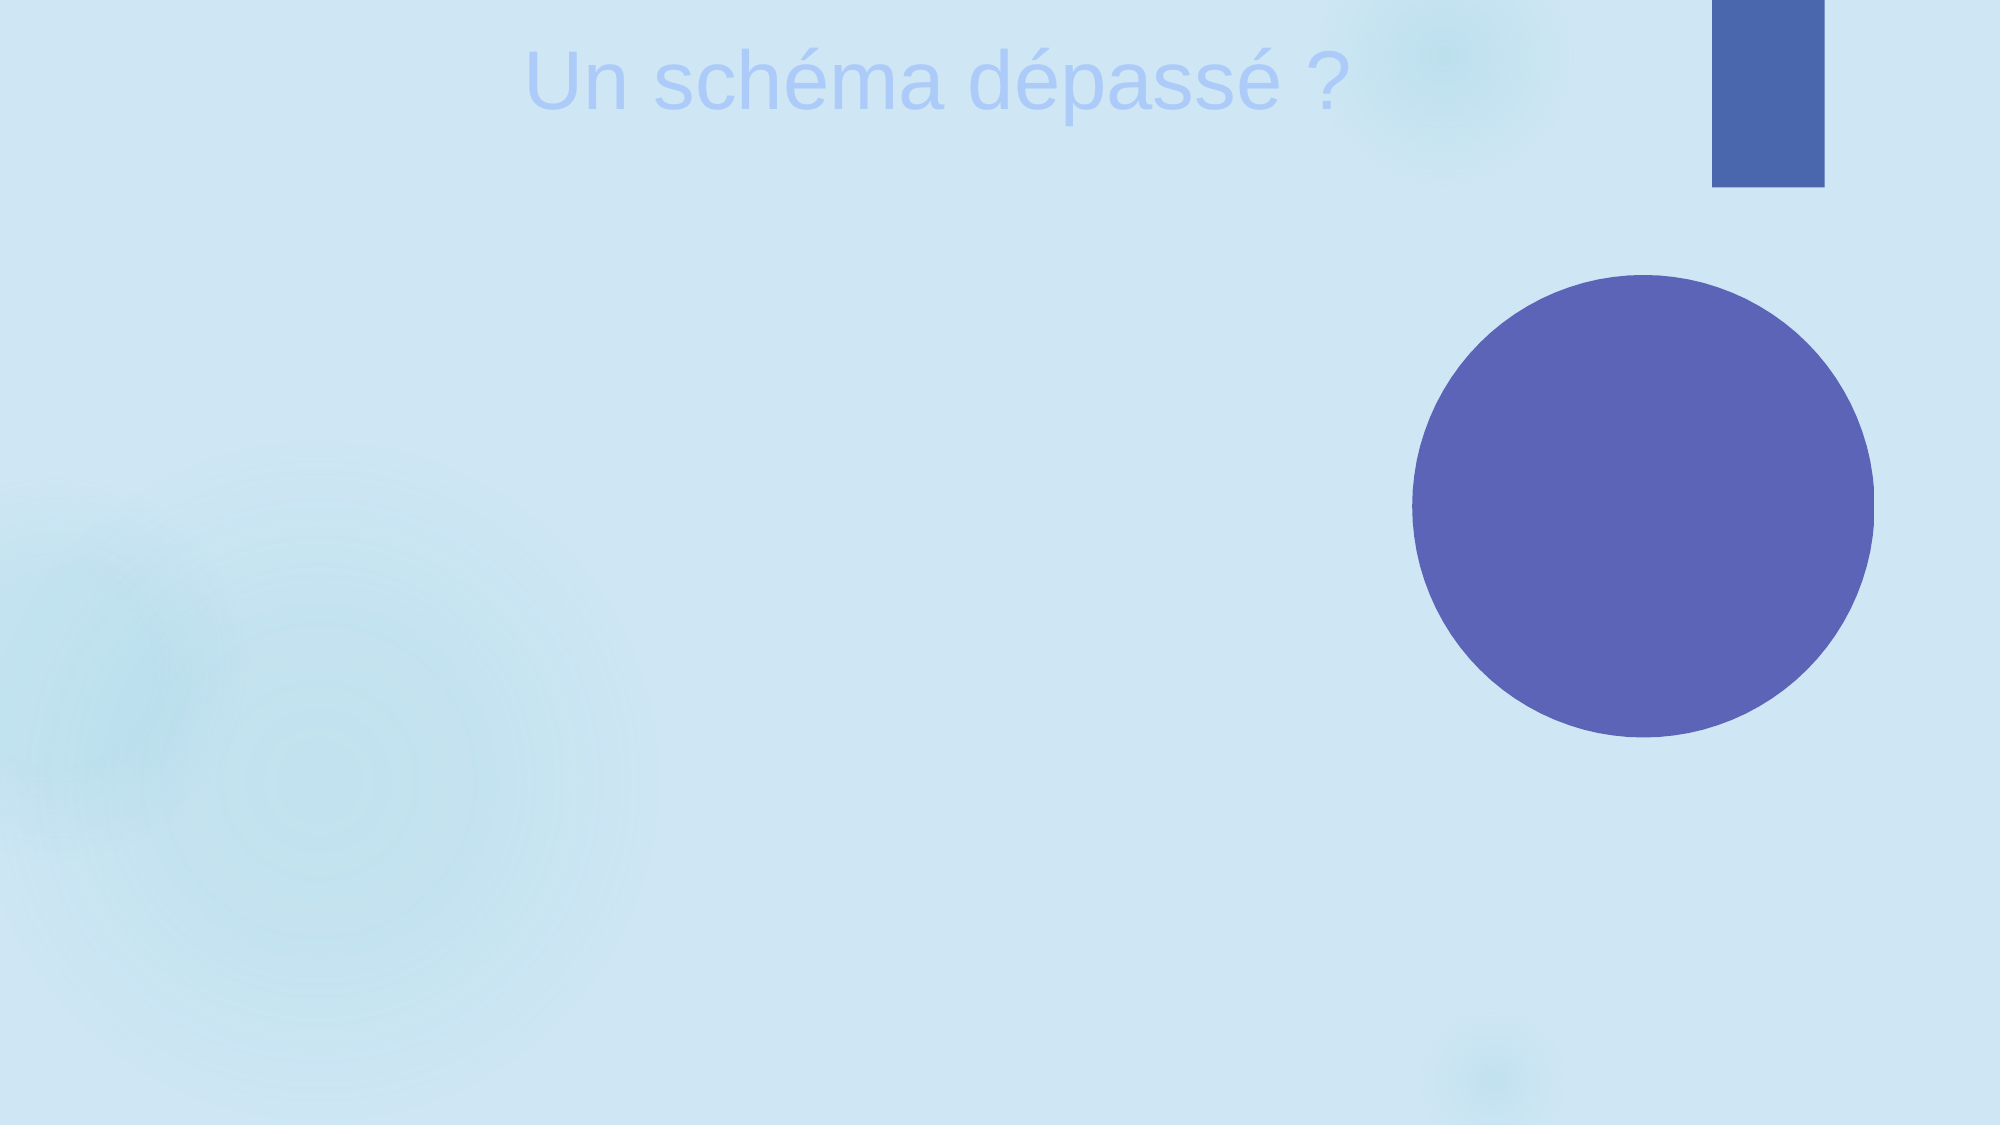

# Un schéma dépassé ?
Culture officielle
Les avant-gardes
Culture populaire